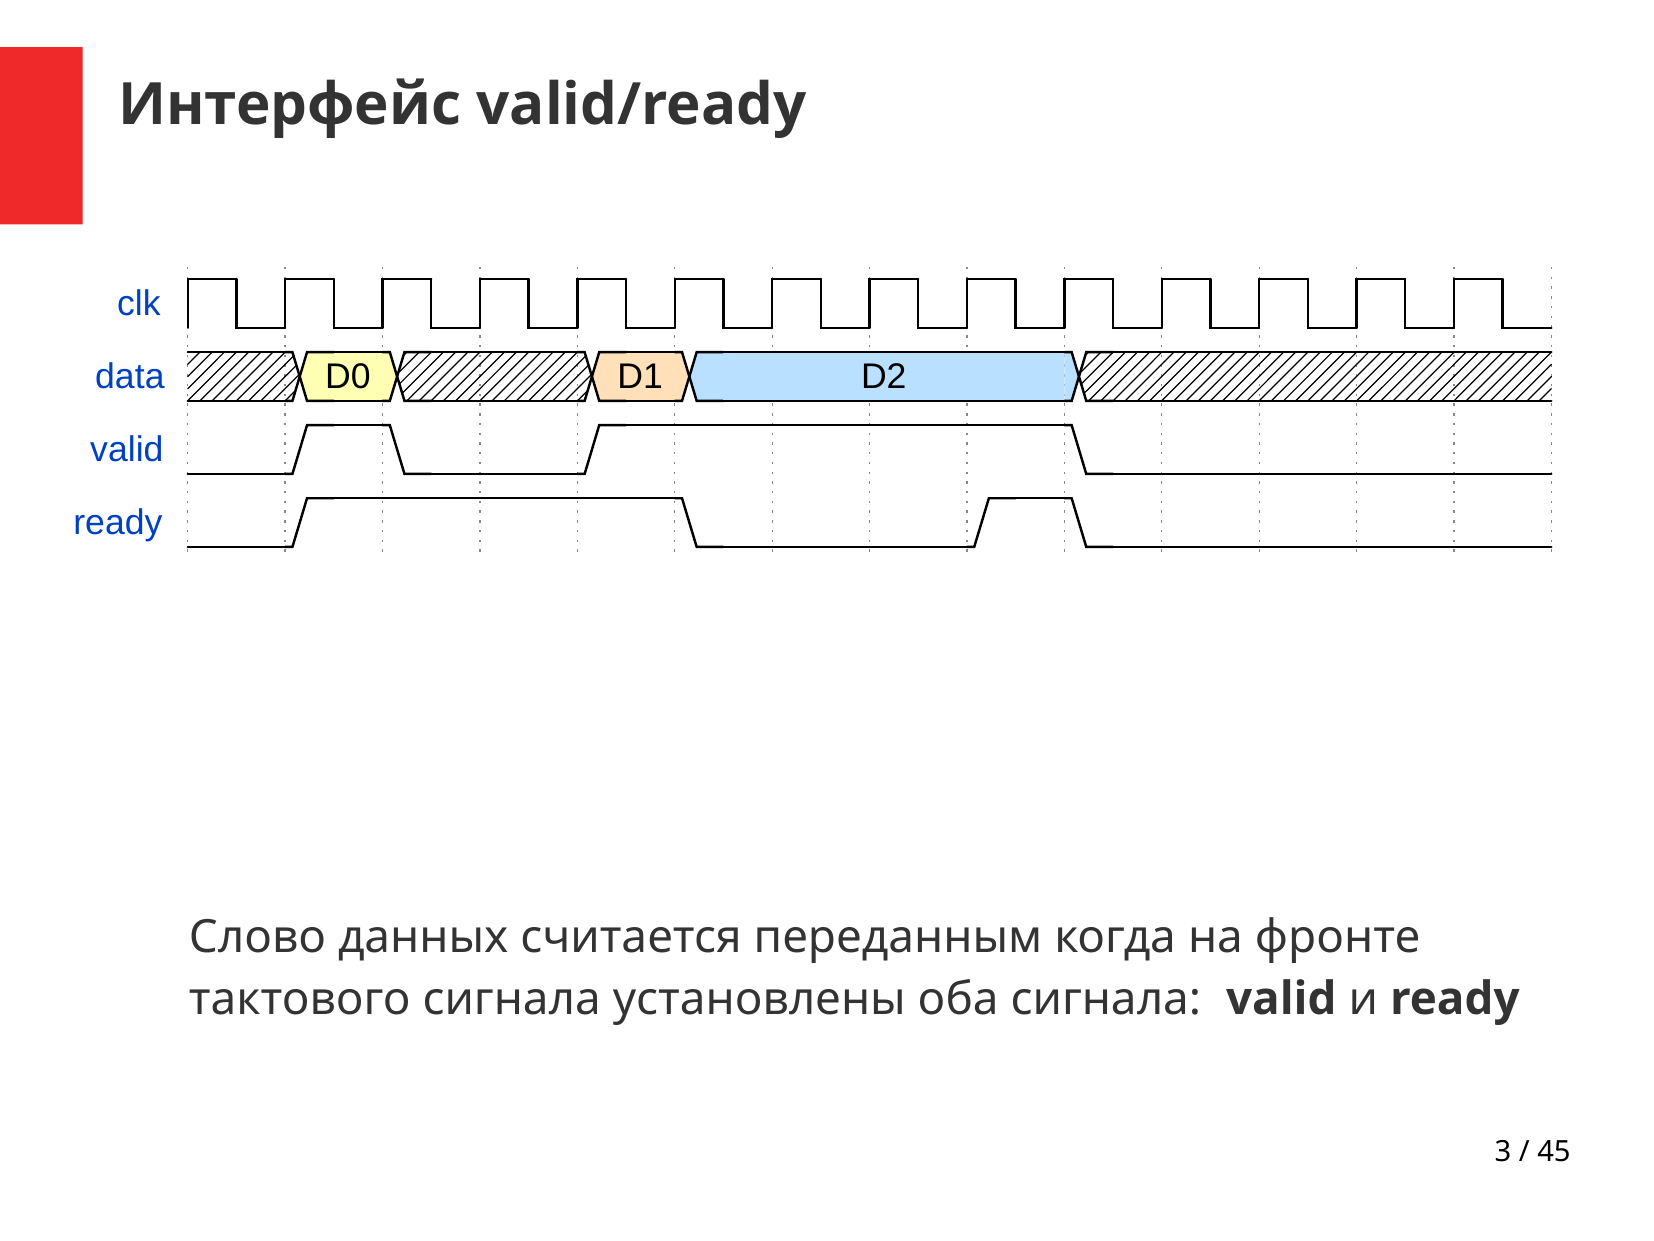

# Интерфейс valid/ready
Слово данных считается переданным когда на фронте тактового сигнала установлены оба сигнала: valid и ready
3